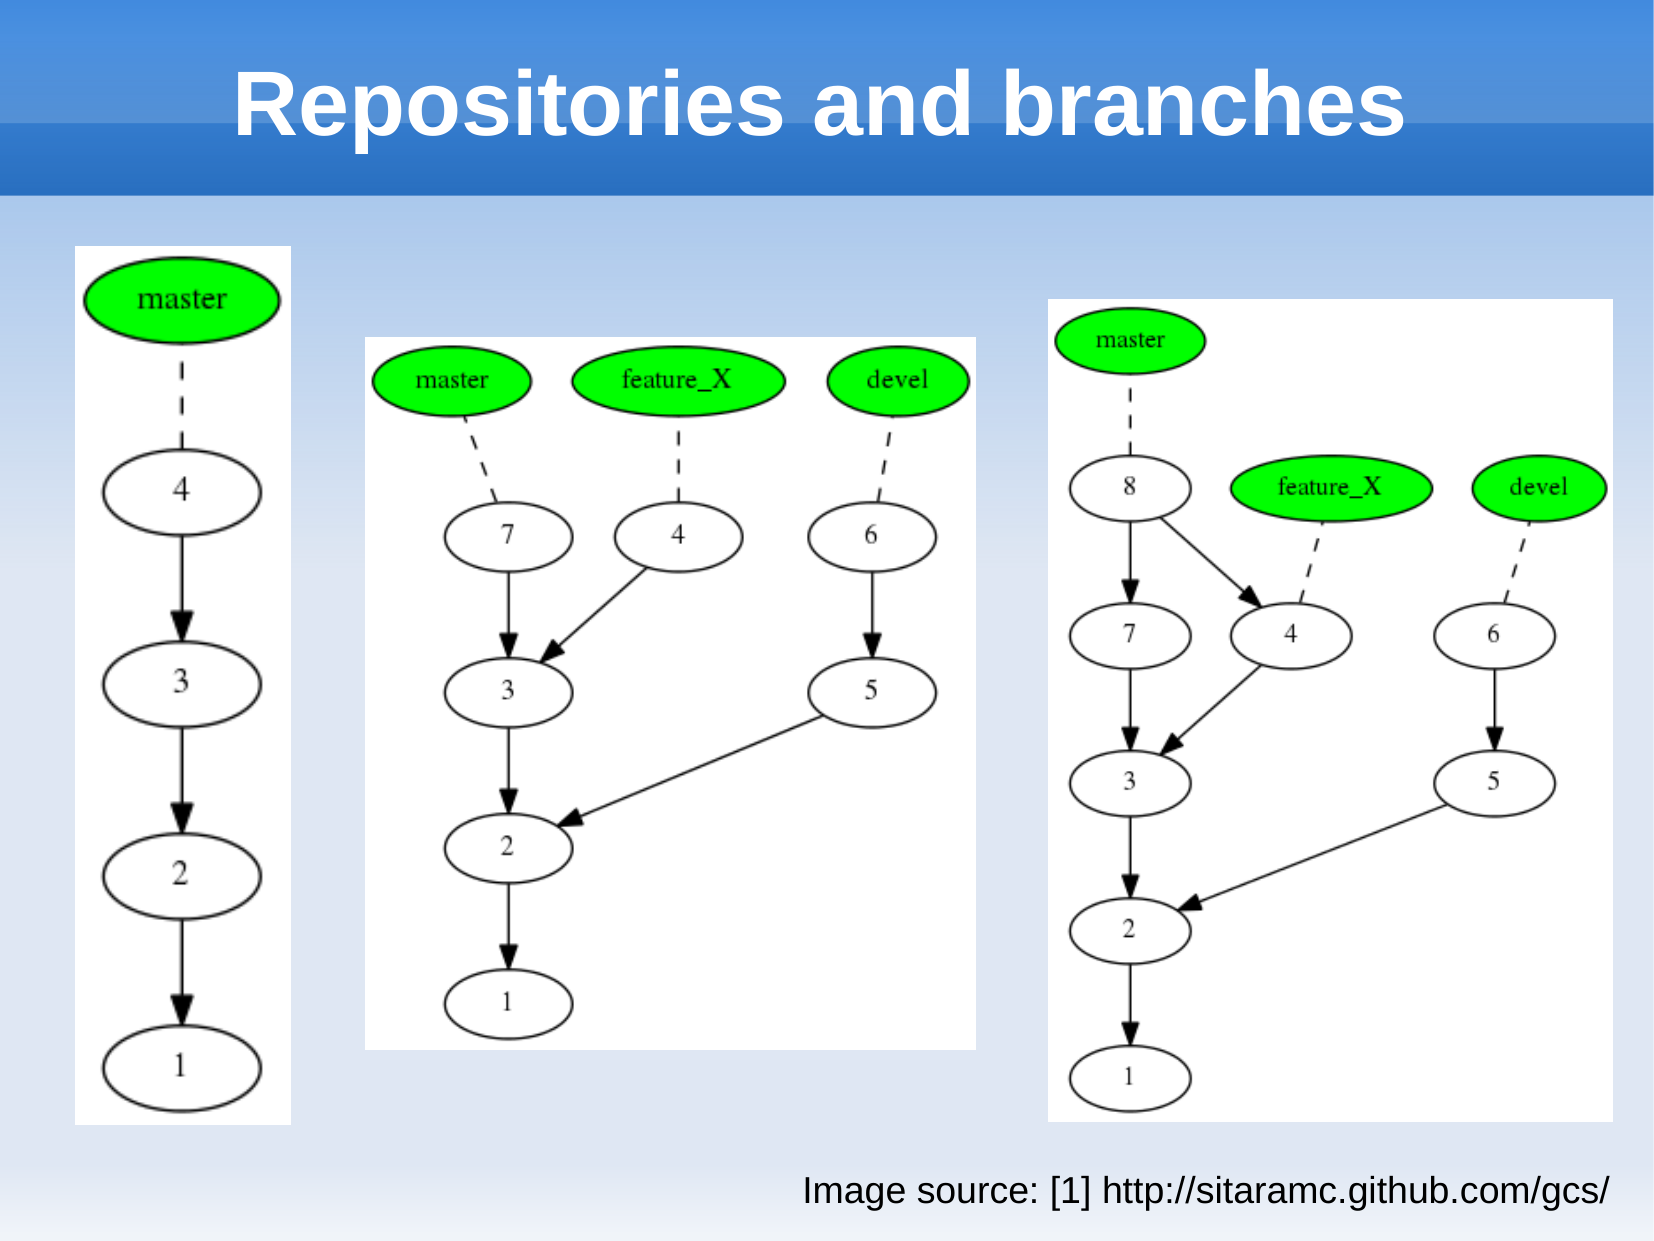

# Repositories and branches
Image source: [1] http://sitaramc.github.com/gcs/